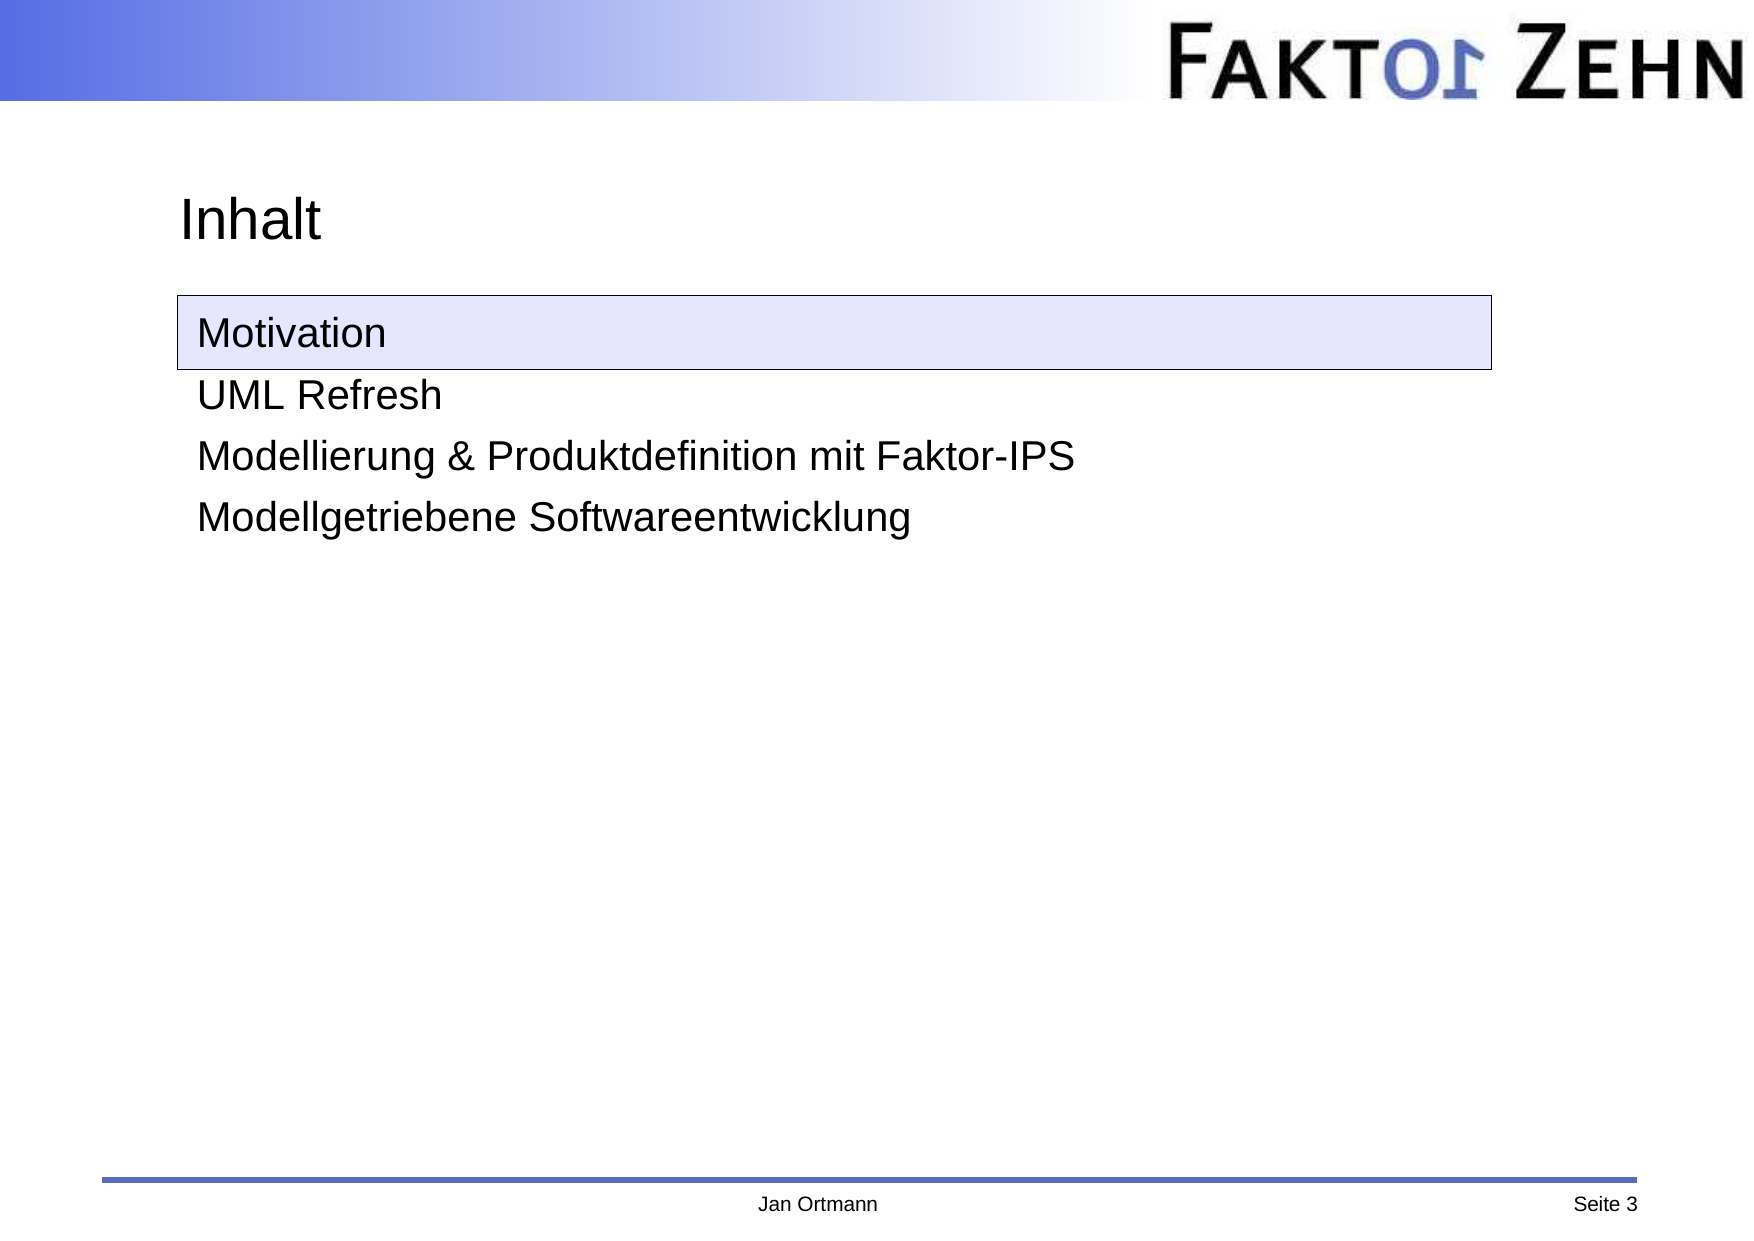

# Inhalt
Motivation
UML Refresh
Modellierung & Produktdefinition mit Faktor-IPS
Modellgetriebene Softwareentwicklung